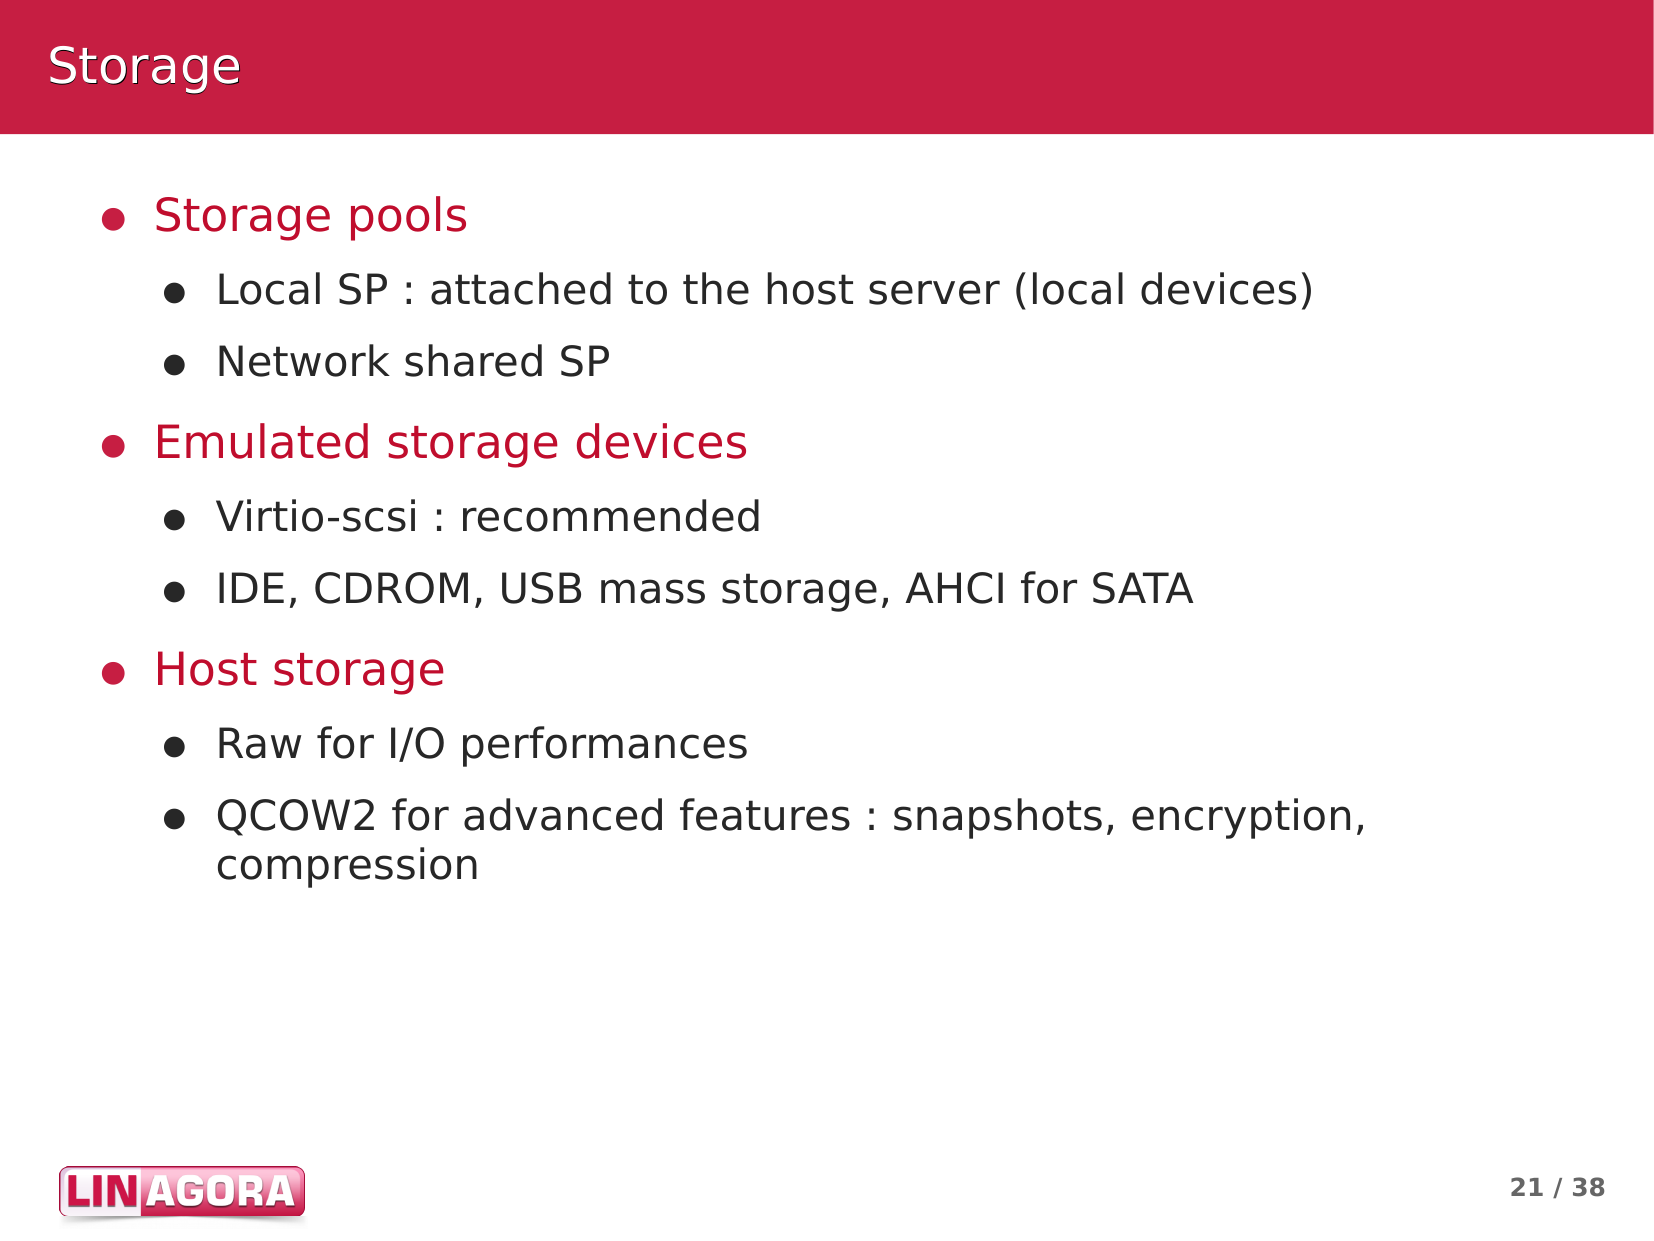

# Storage
Storage pools
Local SP : attached to the host server (local devices)
Network shared SP
Emulated storage devices
Virtio-scsi : recommended
IDE, CDROM, USB mass storage, AHCI for SATA
Host storage
Raw for I/O performances
QCOW2 for advanced features : snapshots, encryption, compression